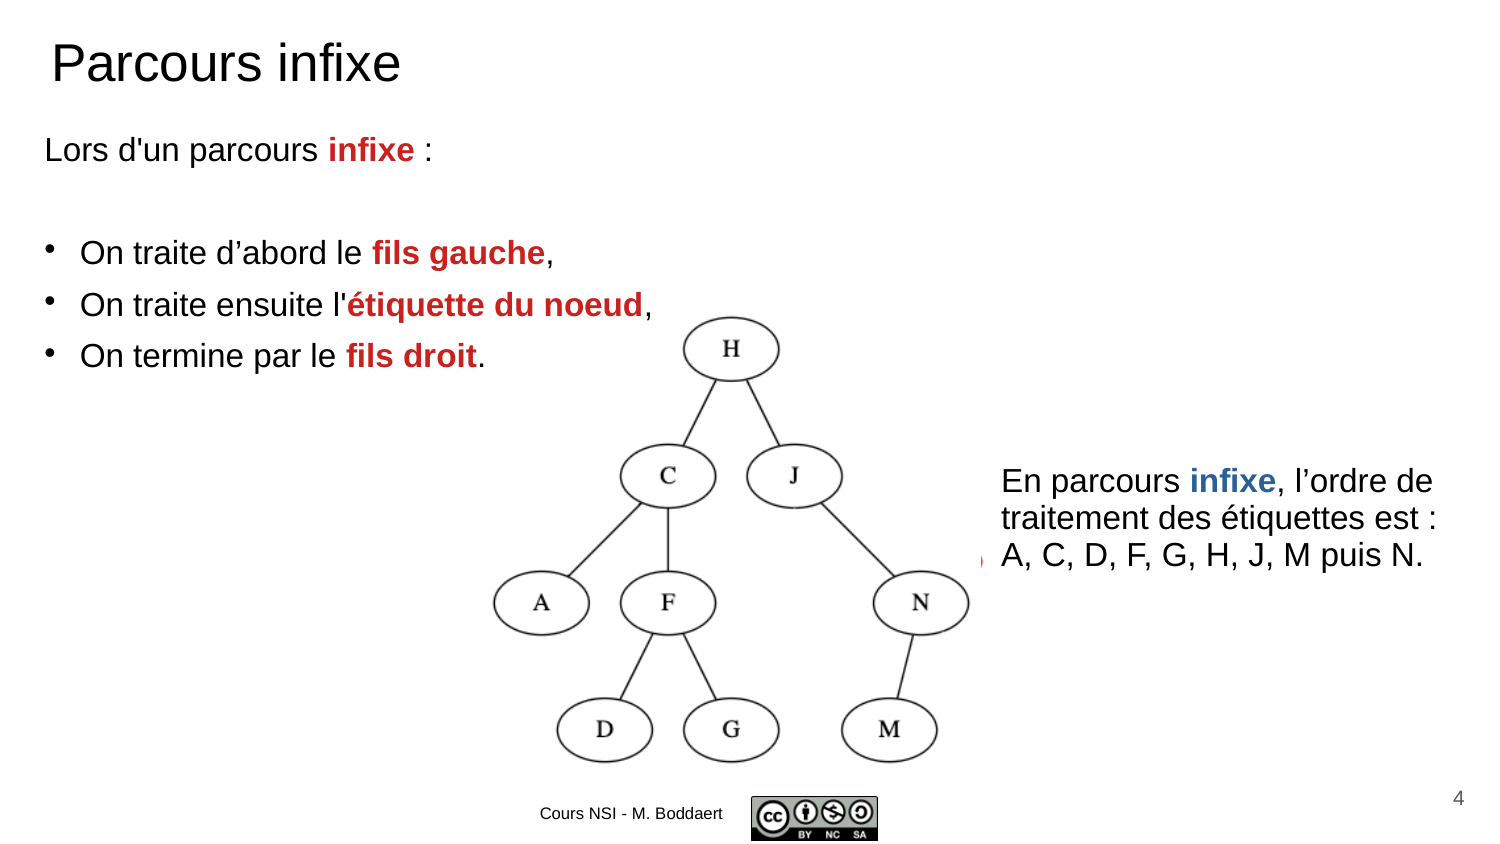

# Parcours infixe
Lors d'un parcours infixe :
On traite d’abord le fils gauche,
On traite ensuite l'étiquette du noeud,
On termine par le fils droit.
En parcours infixe, l’ordre de traitement des étiquettes est :
A, C, D, F, G, H, J, M puis N.